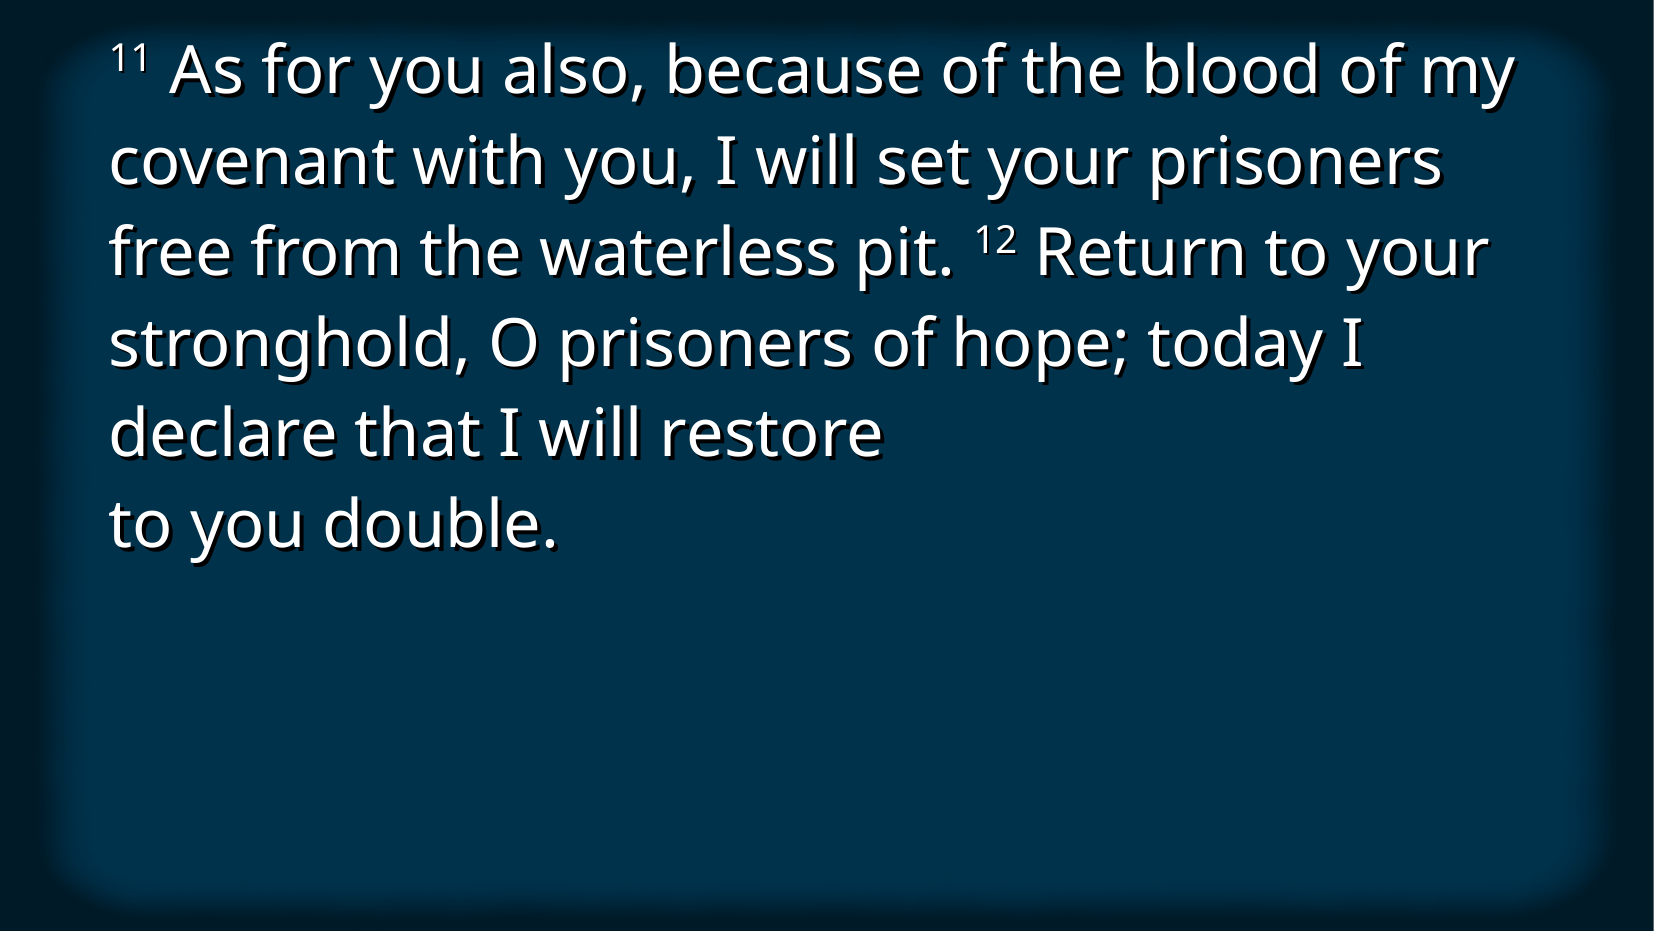

11 As for you also, because of the blood of my covenant with you, I will set your prisoners free from the waterless pit. 12 Return to your stronghold, O prisoners of hope; today I declare that I will restore
to you double.